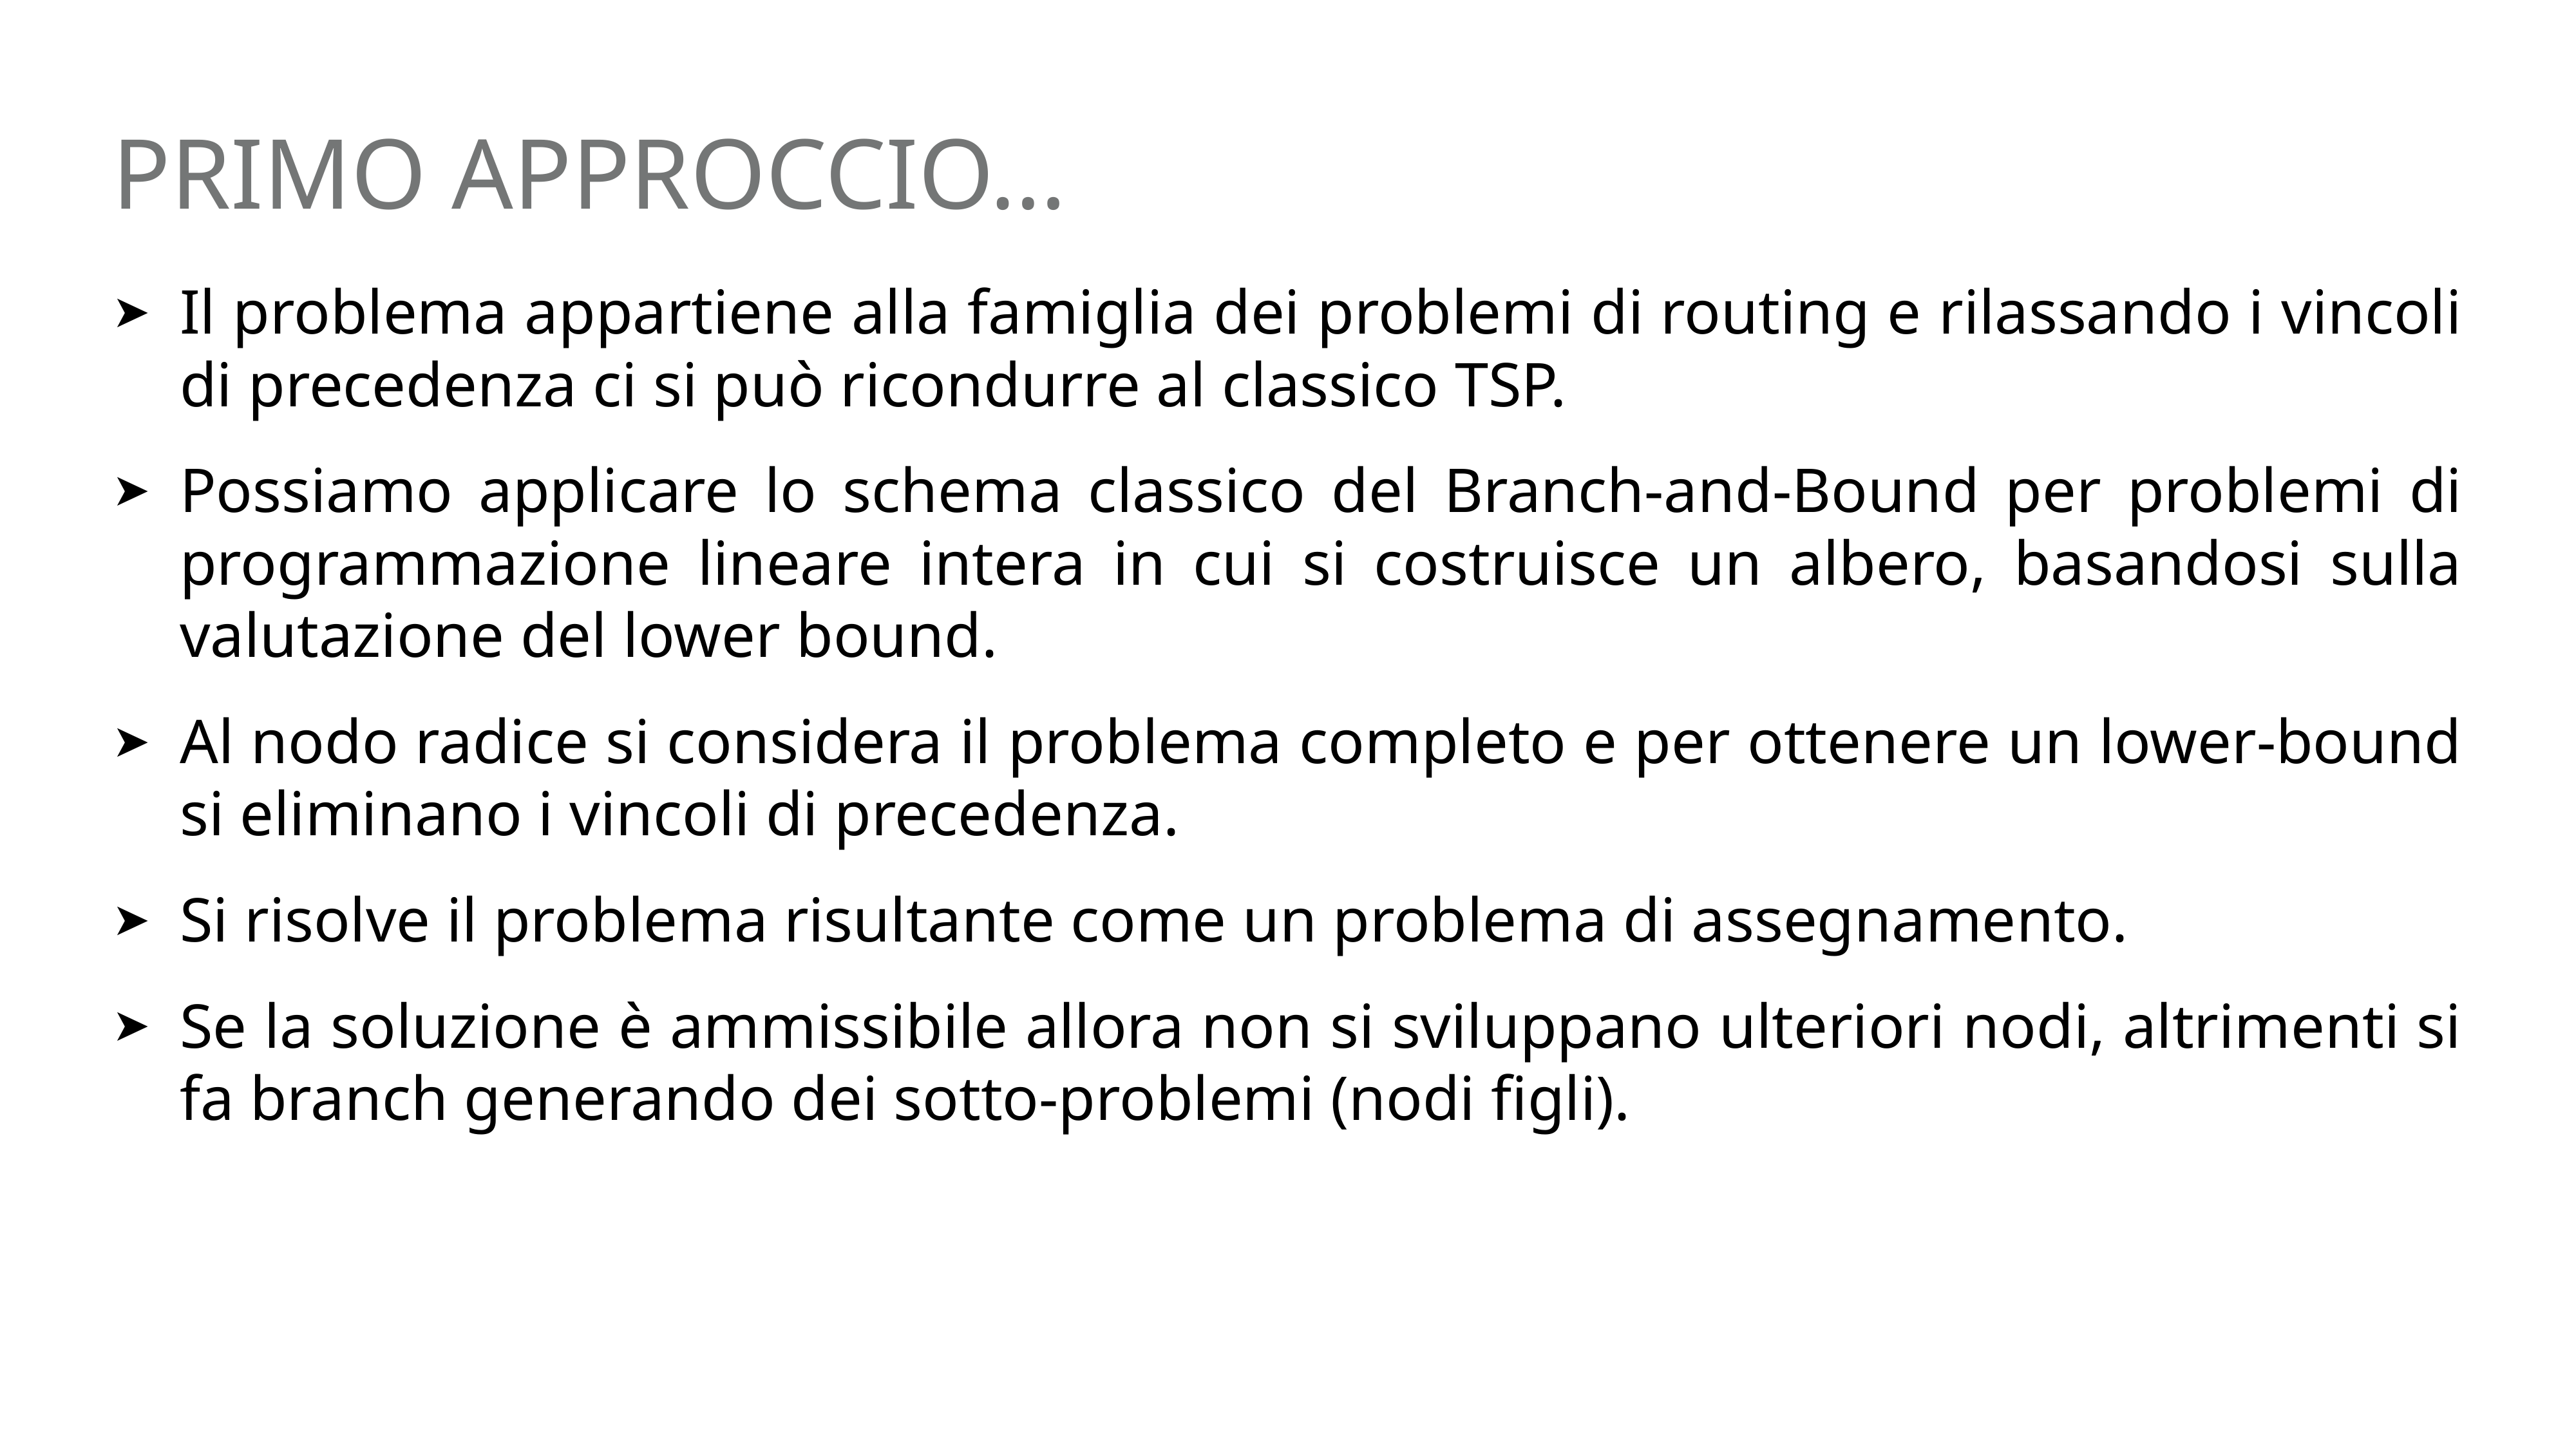

primo approccio…
#
Il problema appartiene alla famiglia dei problemi di routing e rilassando i vincoli di precedenza ci si può ricondurre al classico TSP.
Possiamo applicare lo schema classico del Branch-and-Bound per problemi di programmazione lineare intera in cui si costruisce un albero, basandosi sulla valutazione del lower bound.
Al nodo radice si considera il problema completo e per ottenere un lower-bound si eliminano i vincoli di precedenza.
Si risolve il problema risultante come un problema di assegnamento.
Se la soluzione è ammissibile allora non si sviluppano ulteriori nodi, altrimenti si fa branch generando dei sotto-problemi (nodi figli).